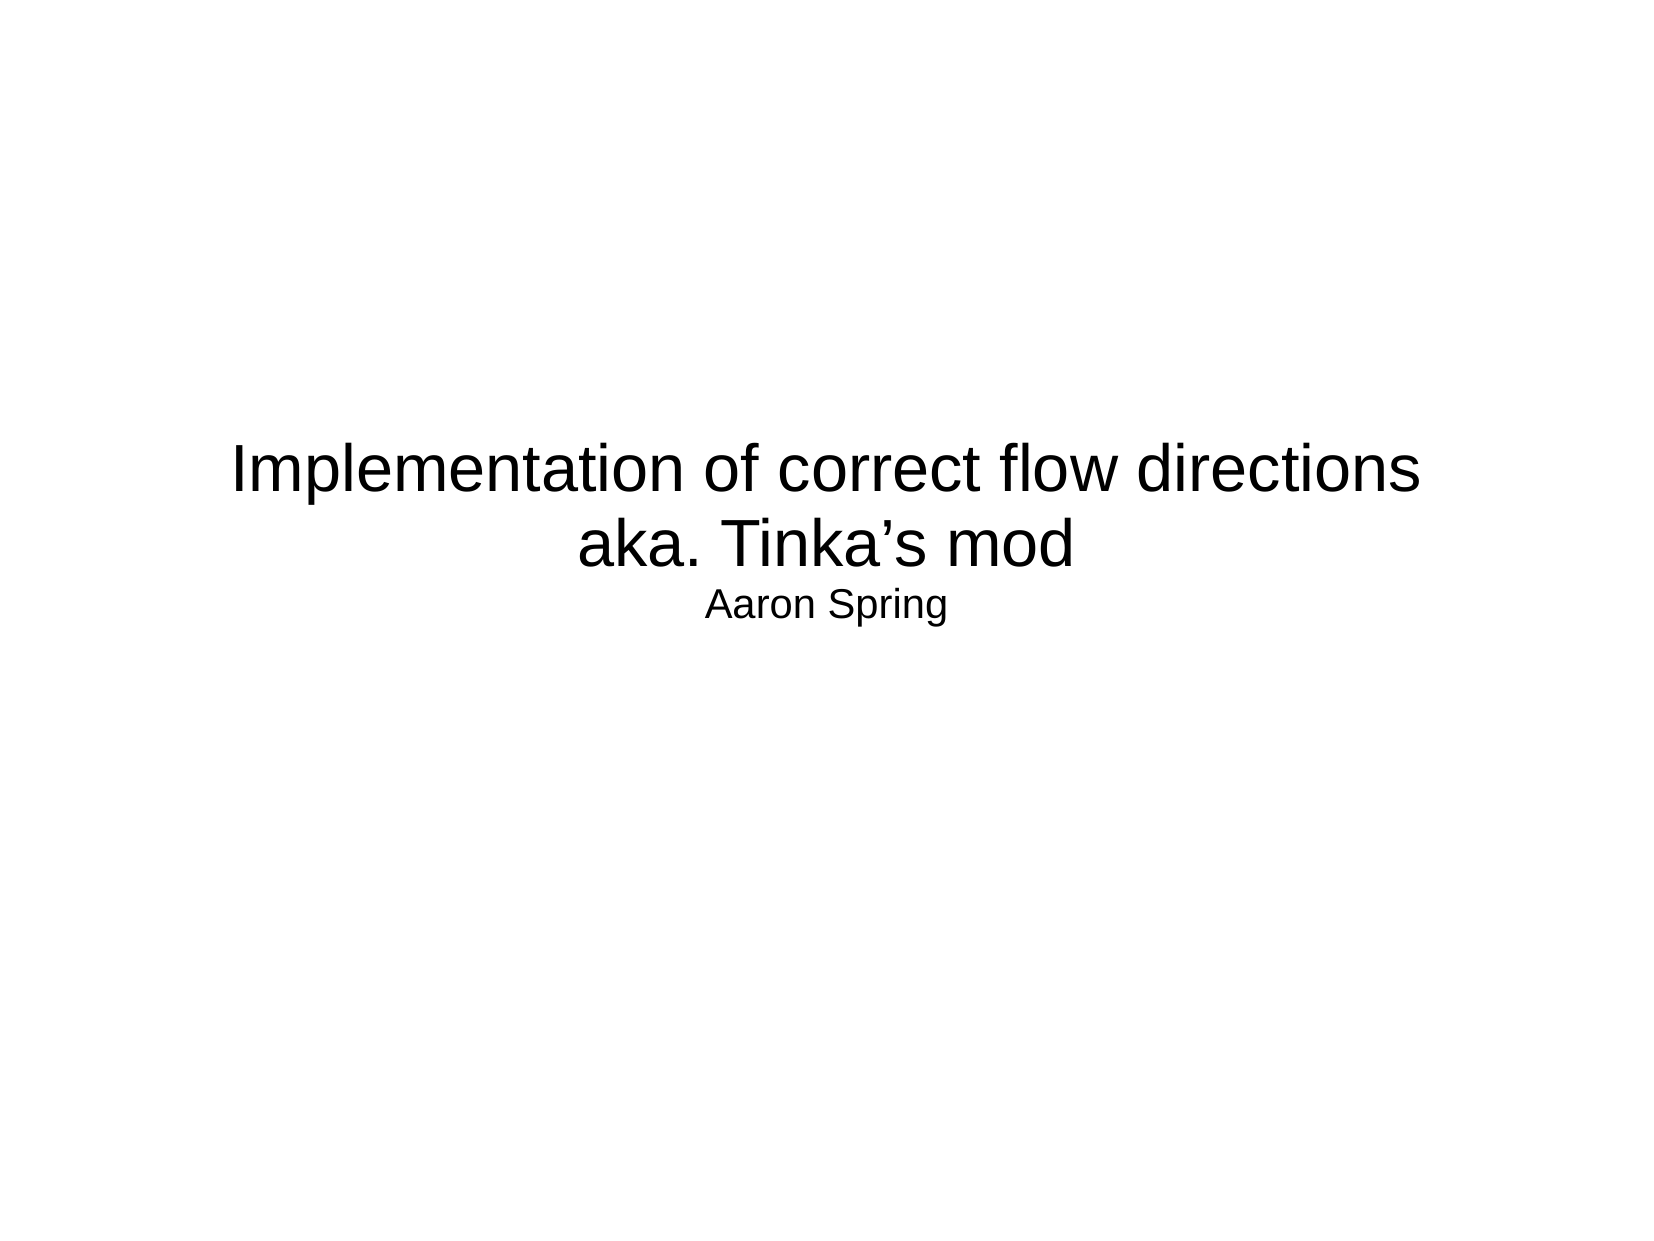

# Implementation of correct flow directions
aka. Tinka’s mod
Aaron Spring